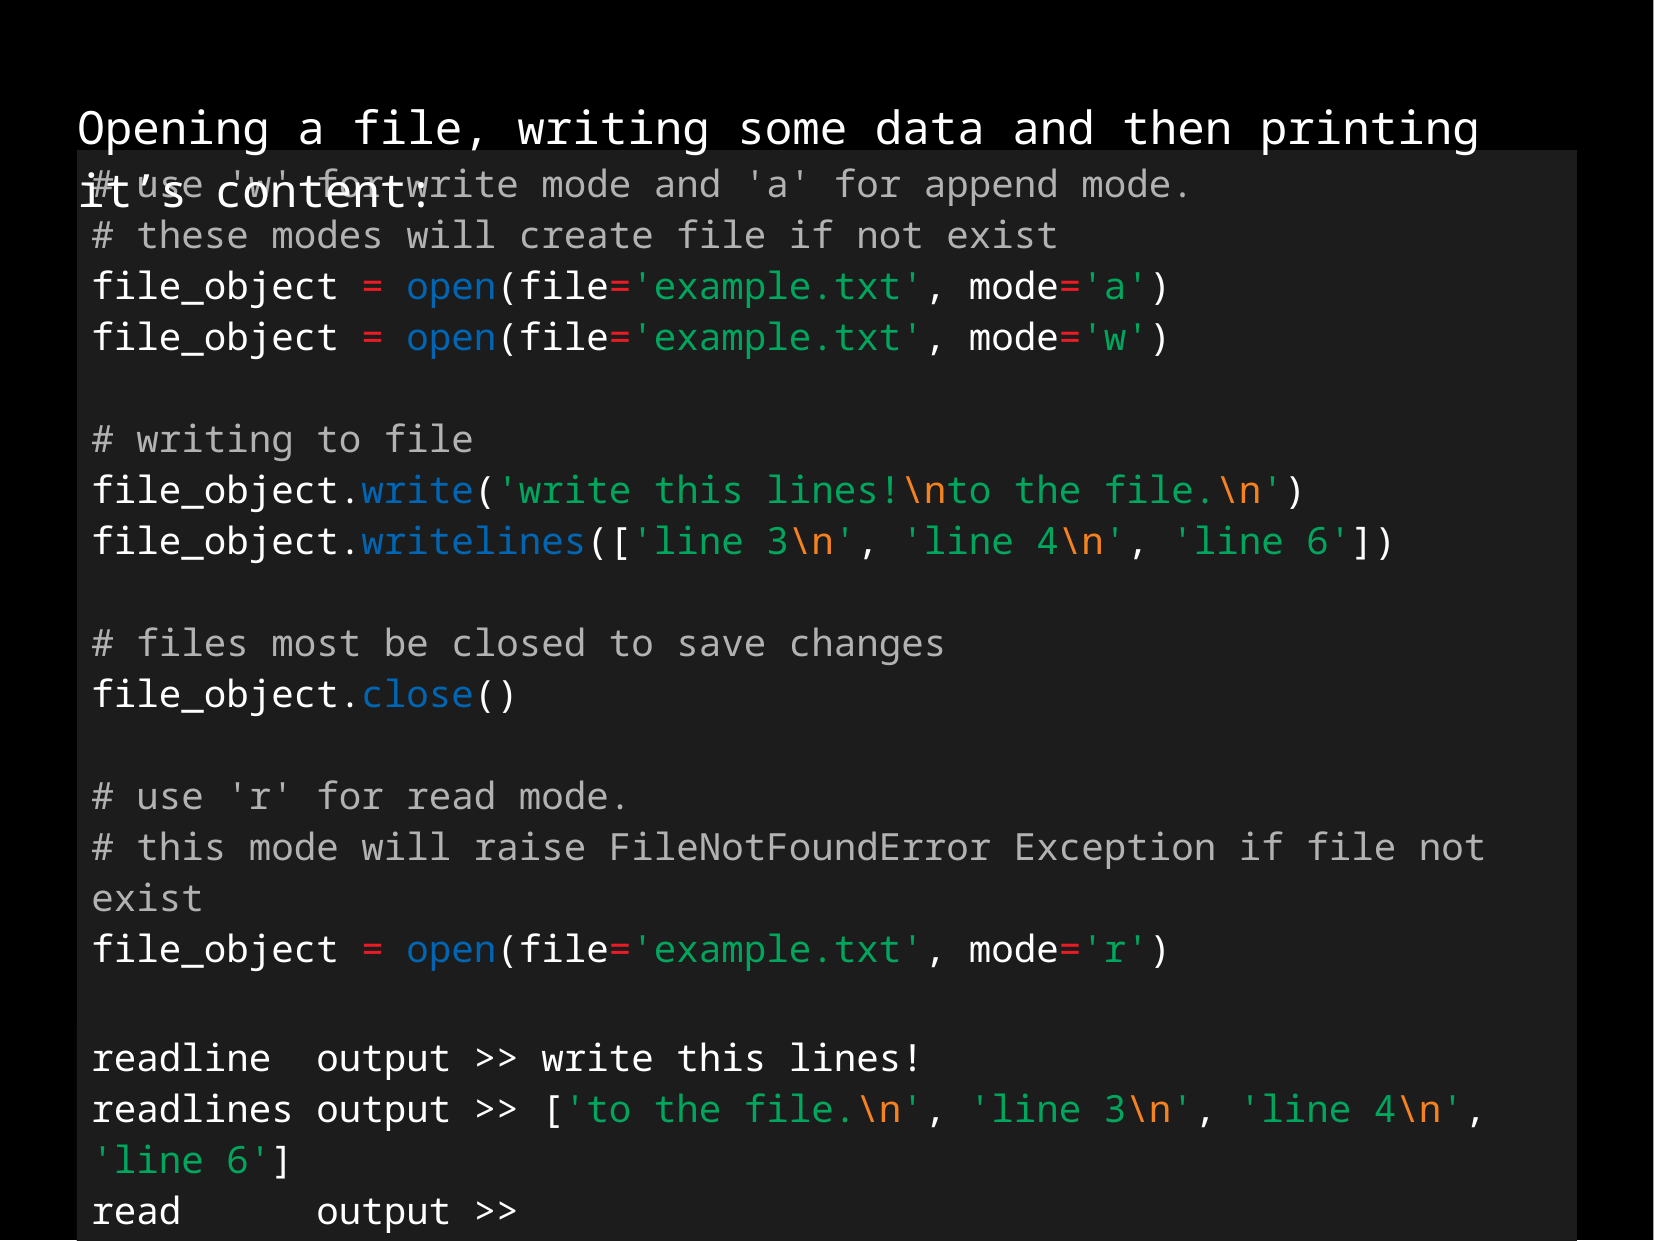

Opening a file, writing some data and then printing it’s content:
Output:
# use 'w' for write mode and 'a' for append mode.
# these modes will create file if not exist file_object = open(file='example.txt', mode='a') file_object = open(file='example.txt', mode='w') # writing to file file_object.write('write this lines!\nto the file.\n') file_object.writelines(['line 3\n', 'line 4\n', 'line 6']) # files most be closed to save changes file_object.close() # use 'r' for read mode.
# this mode will raise FileNotFoundError Exception if file not exist file_object = open(file='example.txt', mode='r') # reading file content print("readline output >>", file_object.readline(), end='') print("readlines output >>", file_object.readlines()) print("read output >>", file_object.read(), end='') file_object.close()
readline output >> write this lines!
readlines output >> ['to the file.\n', 'line 3\n', 'line 4\n', 'line 6']
read output >>